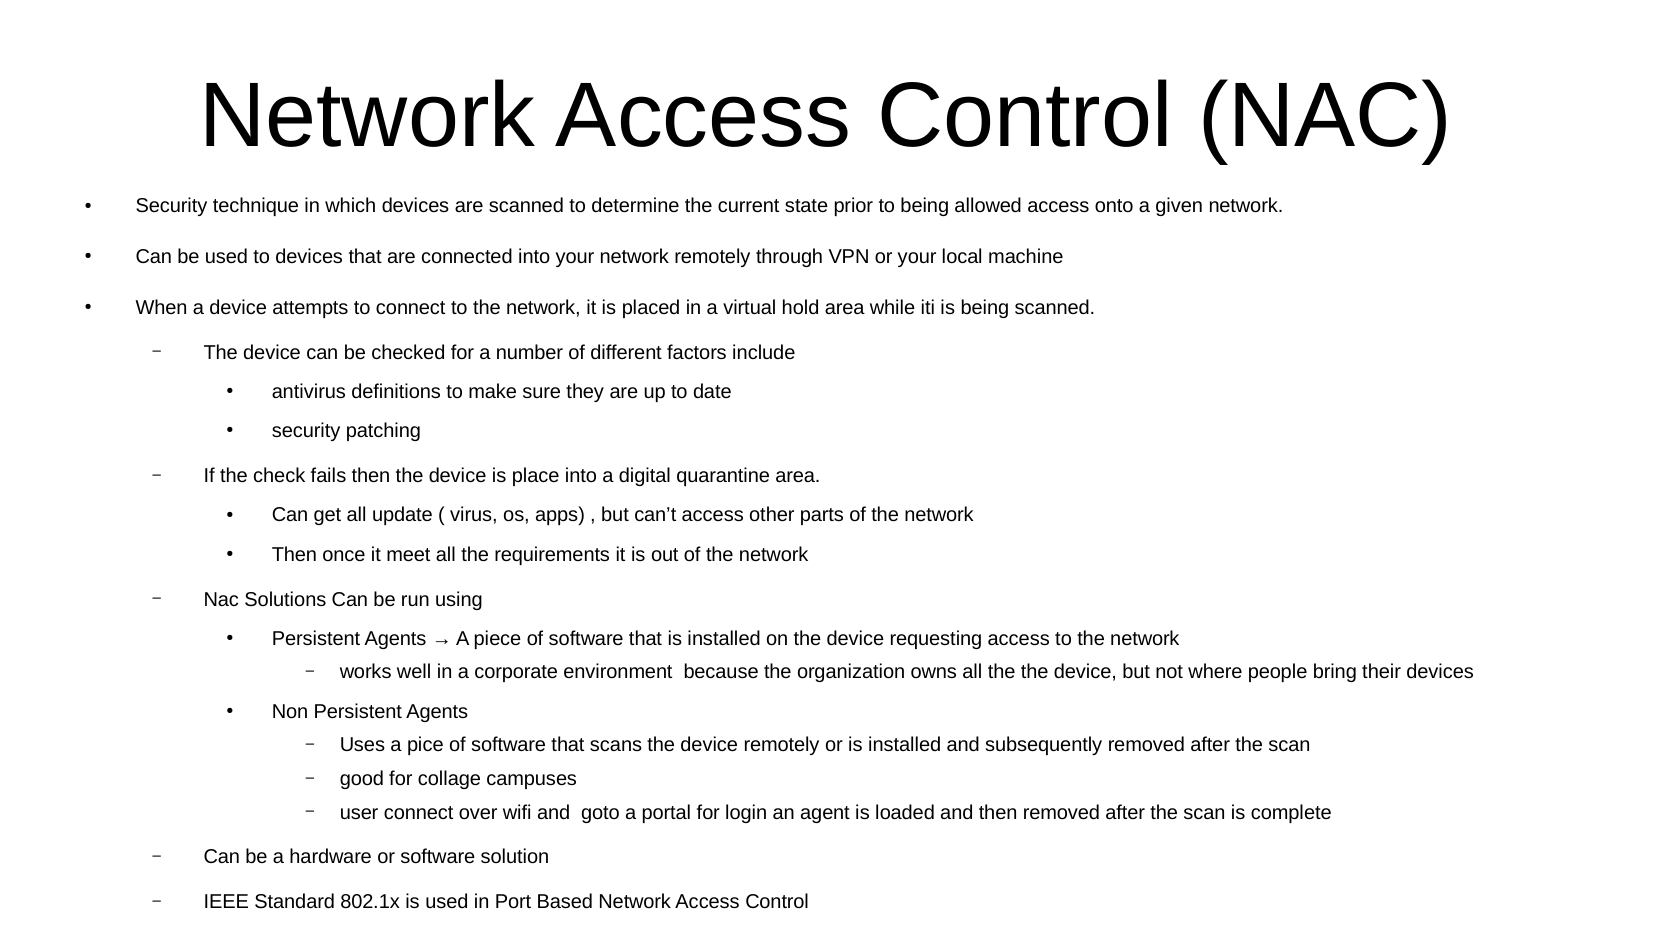

# Network Access Control (NAC)
Security technique in which devices are scanned to determine the current state prior to being allowed access onto a given network.
Can be used to devices that are connected into your network remotely through VPN or your local machine
When a device attempts to connect to the network, it is placed in a virtual hold area while iti is being scanned.
The device can be checked for a number of different factors include
antivirus definitions to make sure they are up to date
security patching
If the check fails then the device is place into a digital quarantine area.
Can get all update ( virus, os, apps) , but can’t access other parts of the network
Then once it meet all the requirements it is out of the network
Nac Solutions Can be run using
Persistent Agents → A piece of software that is installed on the device requesting access to the network
works well in a corporate environment because the organization owns all the the device, but not where people bring their devices
Non Persistent Agents
Uses a pice of software that scans the device remotely or is installed and subsequently removed after the scan
good for collage campuses
user connect over wifi and goto a portal for login an agent is loaded and then removed after the scan is complete
Can be a hardware or software solution
IEEE Standard 802.1x is used in Port Based Network Access Control